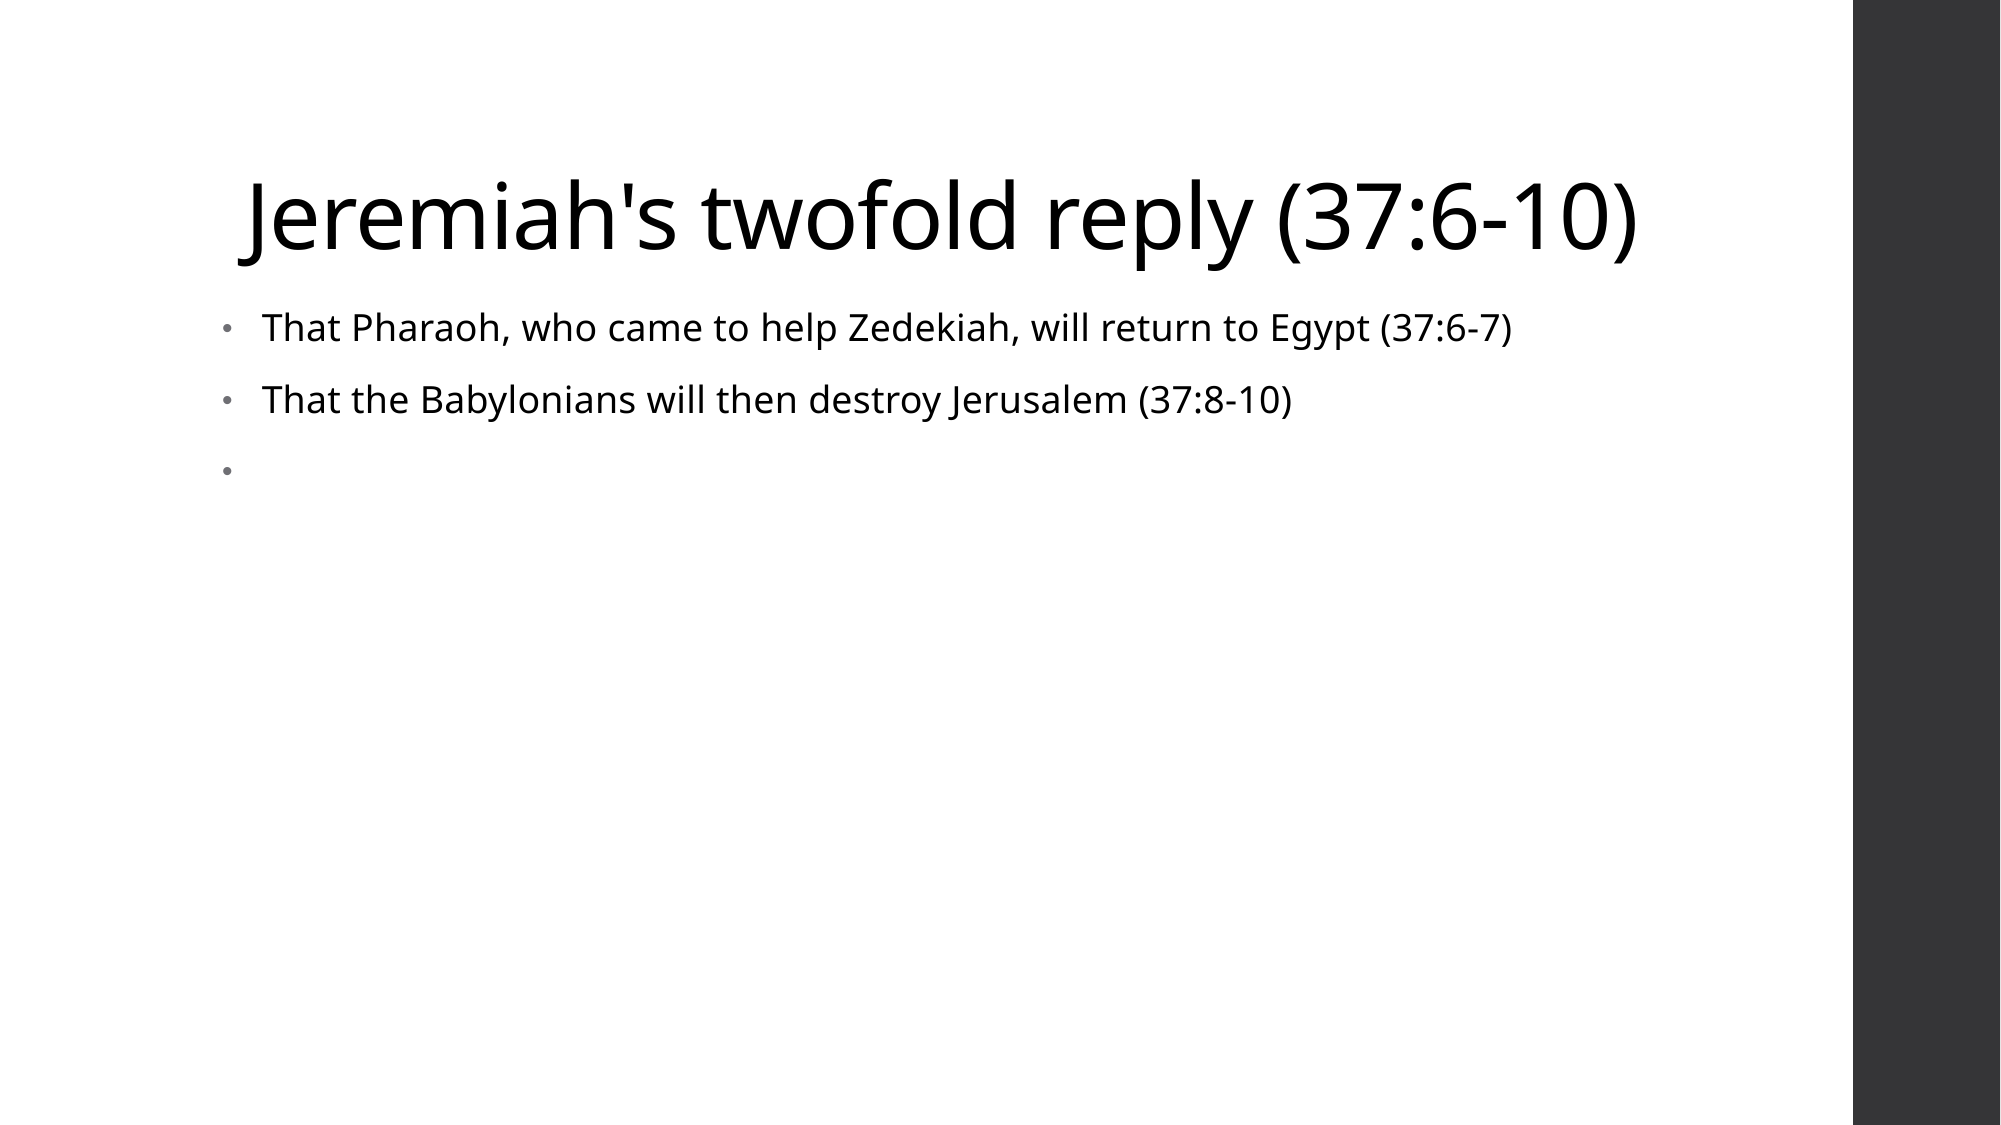

# Jeremiah's twofold reply (37:6-10)
 That Pharaoh, who came to help Zedekiah, will return to Egypt (37:6-7)
 That the Babylonians will then destroy Jerusalem (37:8-10)